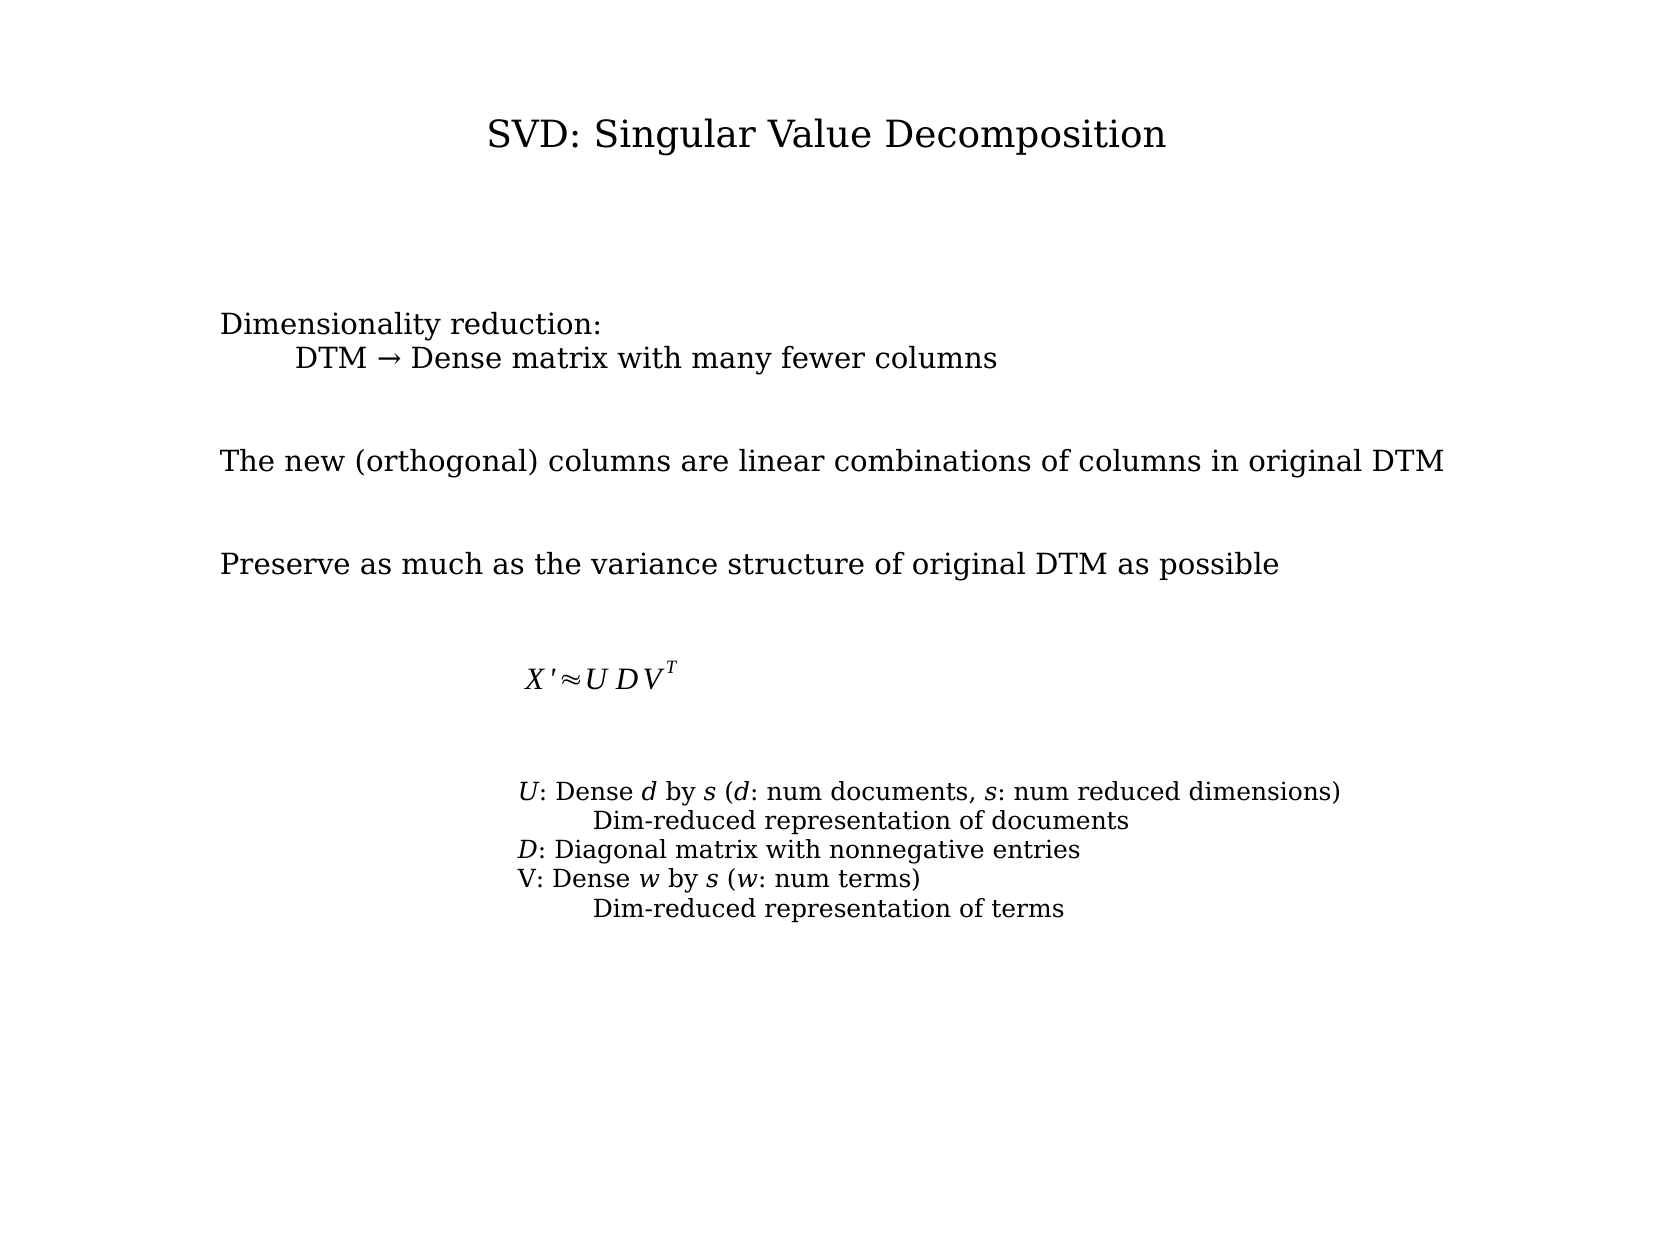

SVD: Singular Value Decomposition
Dimensionality reduction:
	DTM → Dense matrix with many fewer columns
The new (orthogonal) columns are linear combinations of columns in original DTM
Preserve as much as the variance structure of original DTM as possible
U: Dense d by s (d: num documents, s: num reduced dimensions)
	Dim-reduced representation of documents
D: Diagonal matrix with nonnegative entries
V: Dense w by s (w: num terms)
	Dim-reduced representation of terms